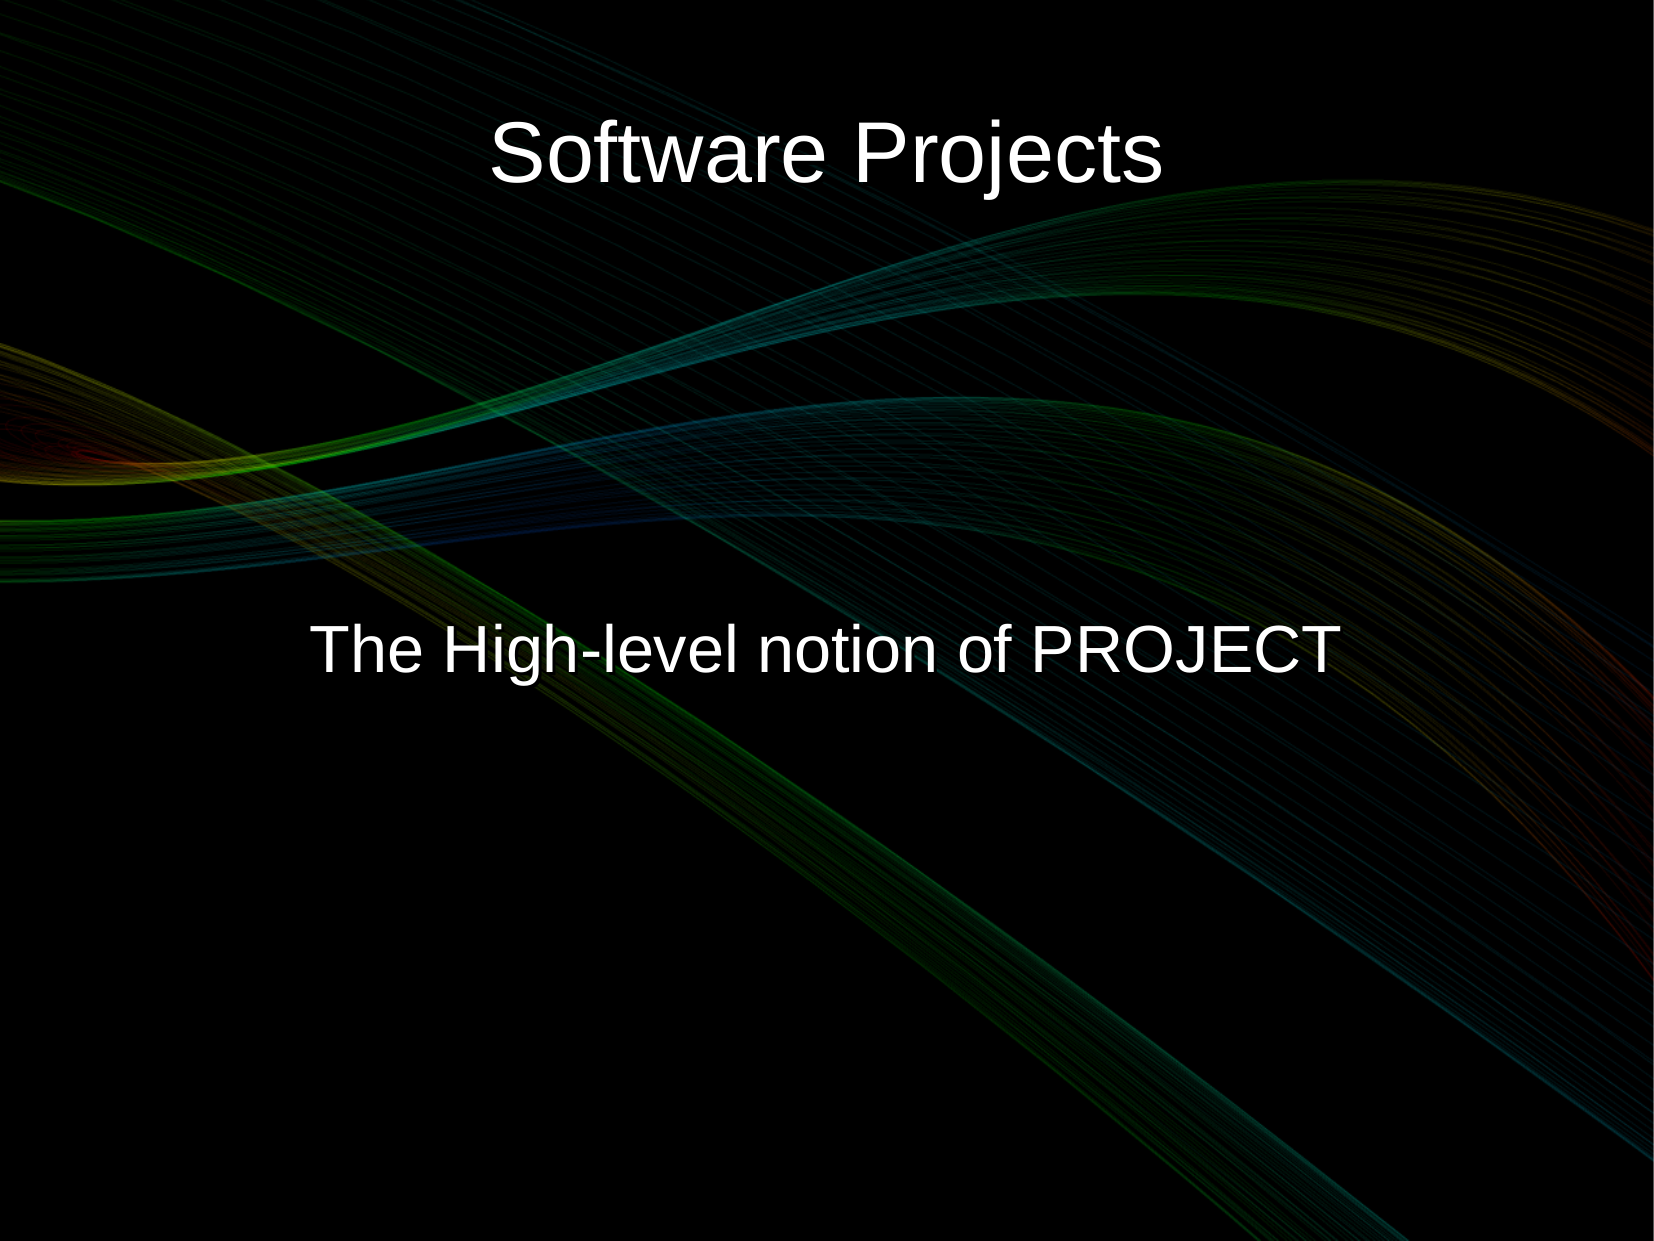

# Software Projects
The High-level notion of PROJECT